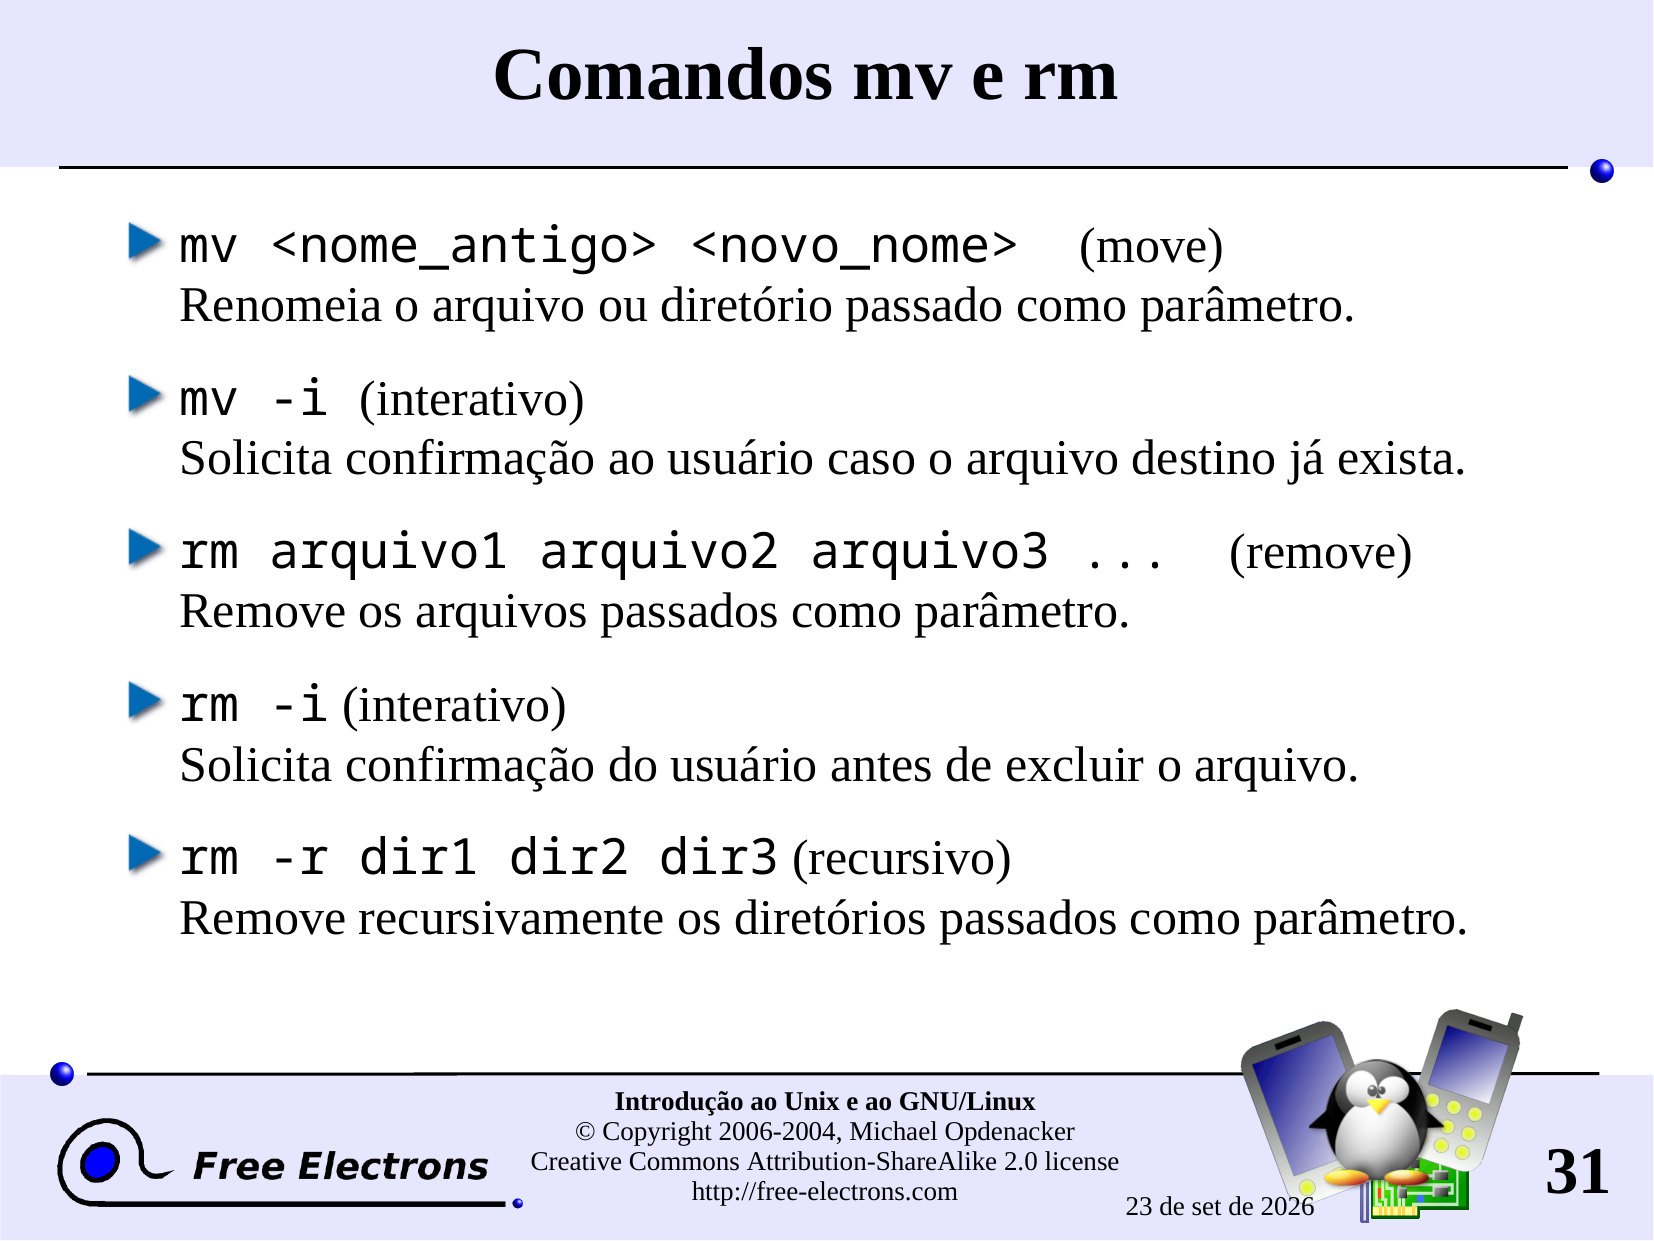

# Comandos mv e rm
mv <nome_antigo> <novo_nome> 	(move)
Renomeia o arquivo ou diretório passado como parâmetro.
mv -i (interativo)
Solicita confirmação ao usuário caso o arquivo destino já exista.
rm arquivo1 arquivo2 arquivo3 ...	(remove)
Remove os arquivos passados como parâmetro.
rm -i (interativo)
Solicita confirmação do usuário antes de excluir o arquivo.
rm -r dir1 dir2 dir3 (recursivo)
Remove recursivamente os diretórios passados como parâmetro.